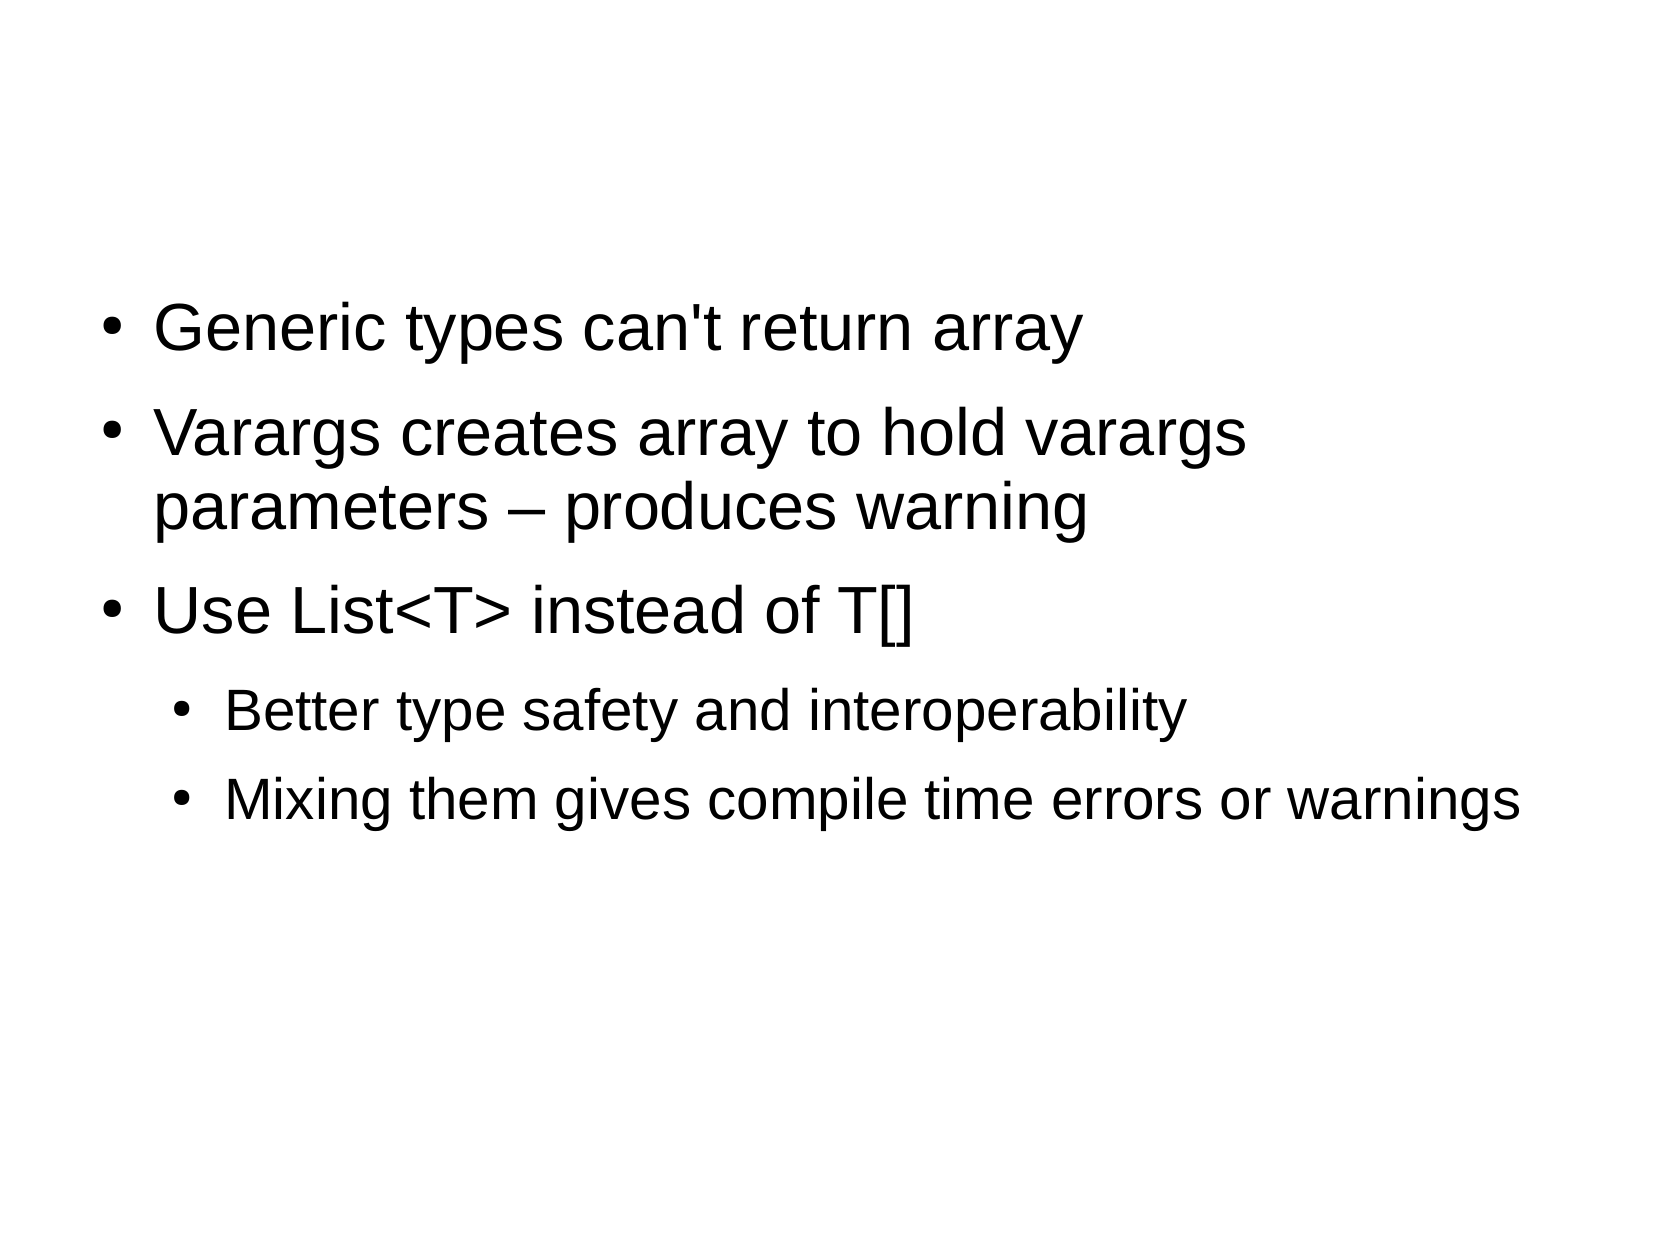

#
Generic types can't return array
Varargs creates array to hold varargs parameters – produces warning
Use List<T> instead of T[]
Better type safety and interoperability
Mixing them gives compile time errors or warnings